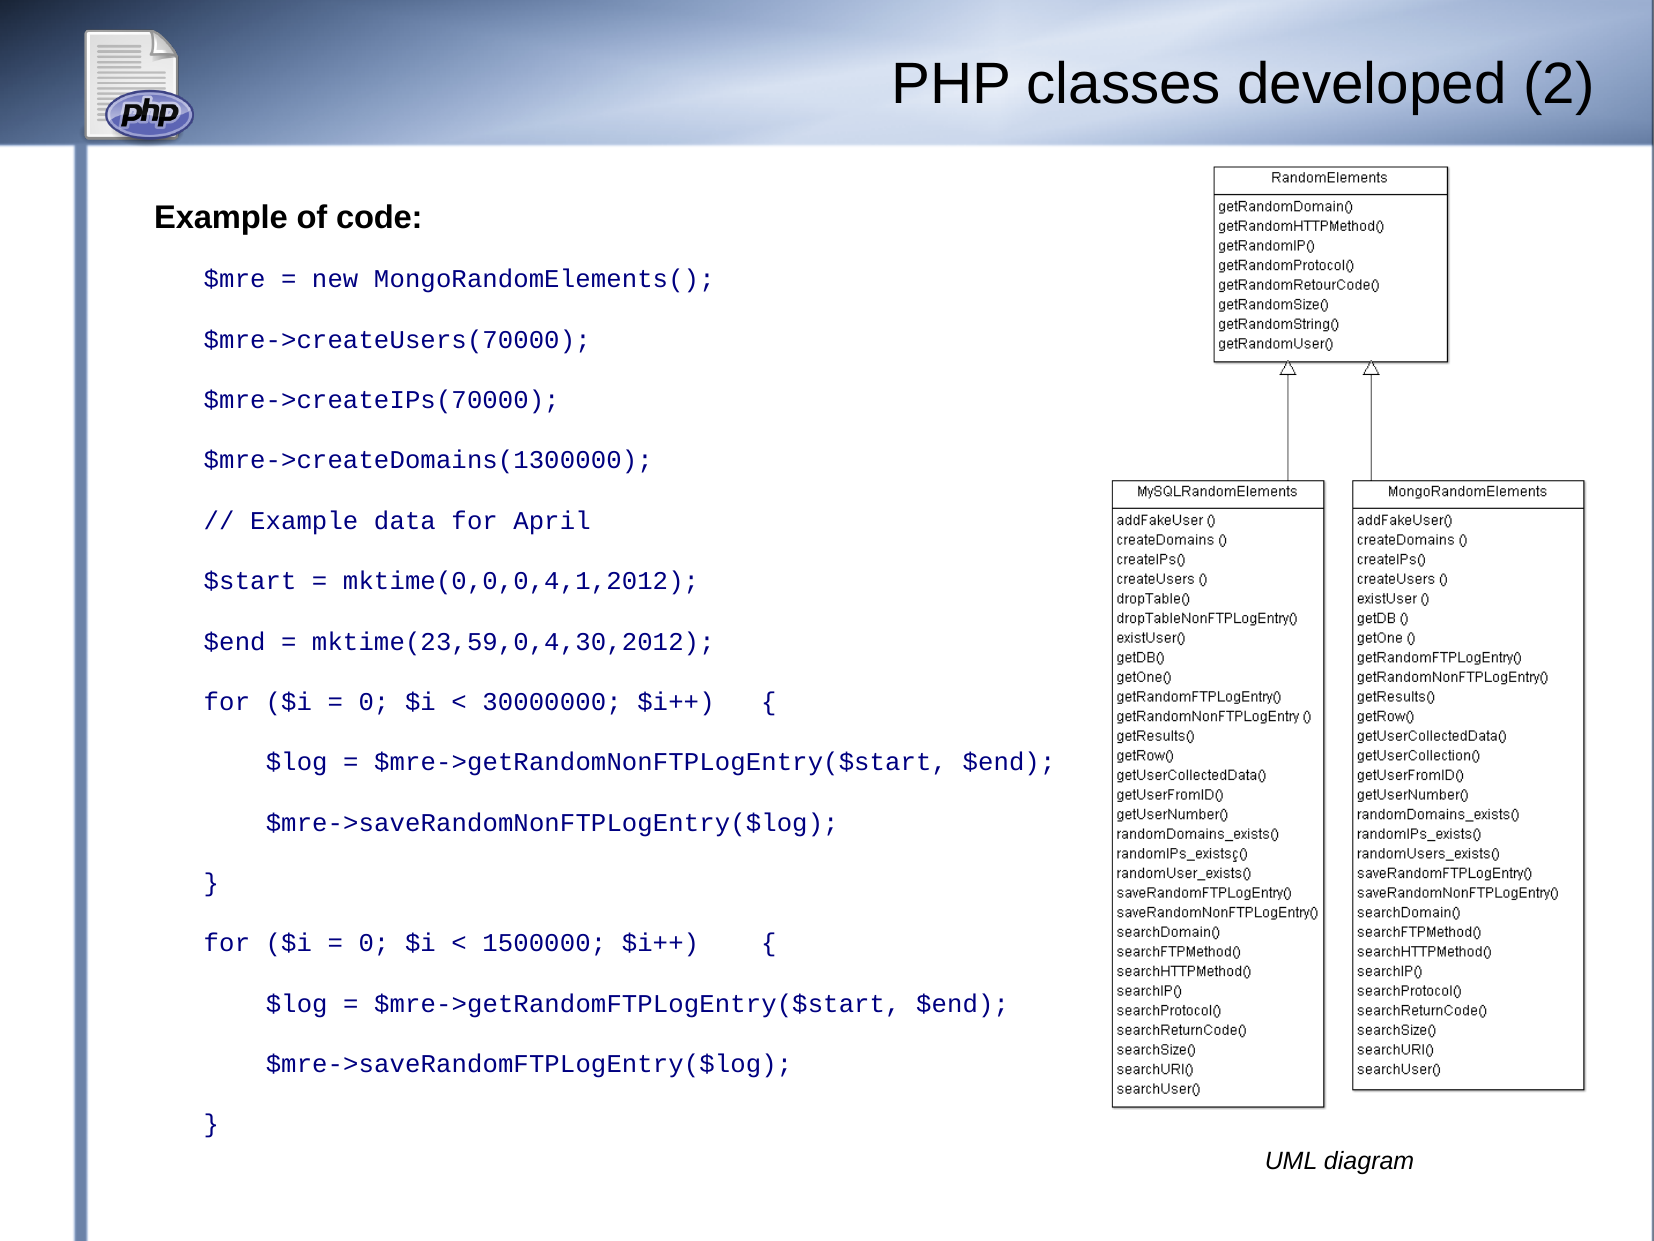

# PHP classes developed (2)
Example of code:
$mre = new MongoRandomElements();
$mre->createUsers(70000);
$mre->createIPs(70000);
$mre->createDomains(1300000);
// Example data for April
$start = mktime(0,0,0,4,1,2012);
$end = mktime(23,59,0,4,30,2012);
for ($i = 0; $i < 30000000; $i++)   {
 $log = $mre->getRandomNonFTPLogEntry($start, $end);
 $mre->saveRandomNonFTPLogEntry($log);
}
for ($i = 0; $i < 1500000; $i++)    {
 $log = $mre->getRandomFTPLogEntry($start, $end);
 $mre->saveRandomFTPLogEntry($log);
}
UML diagram